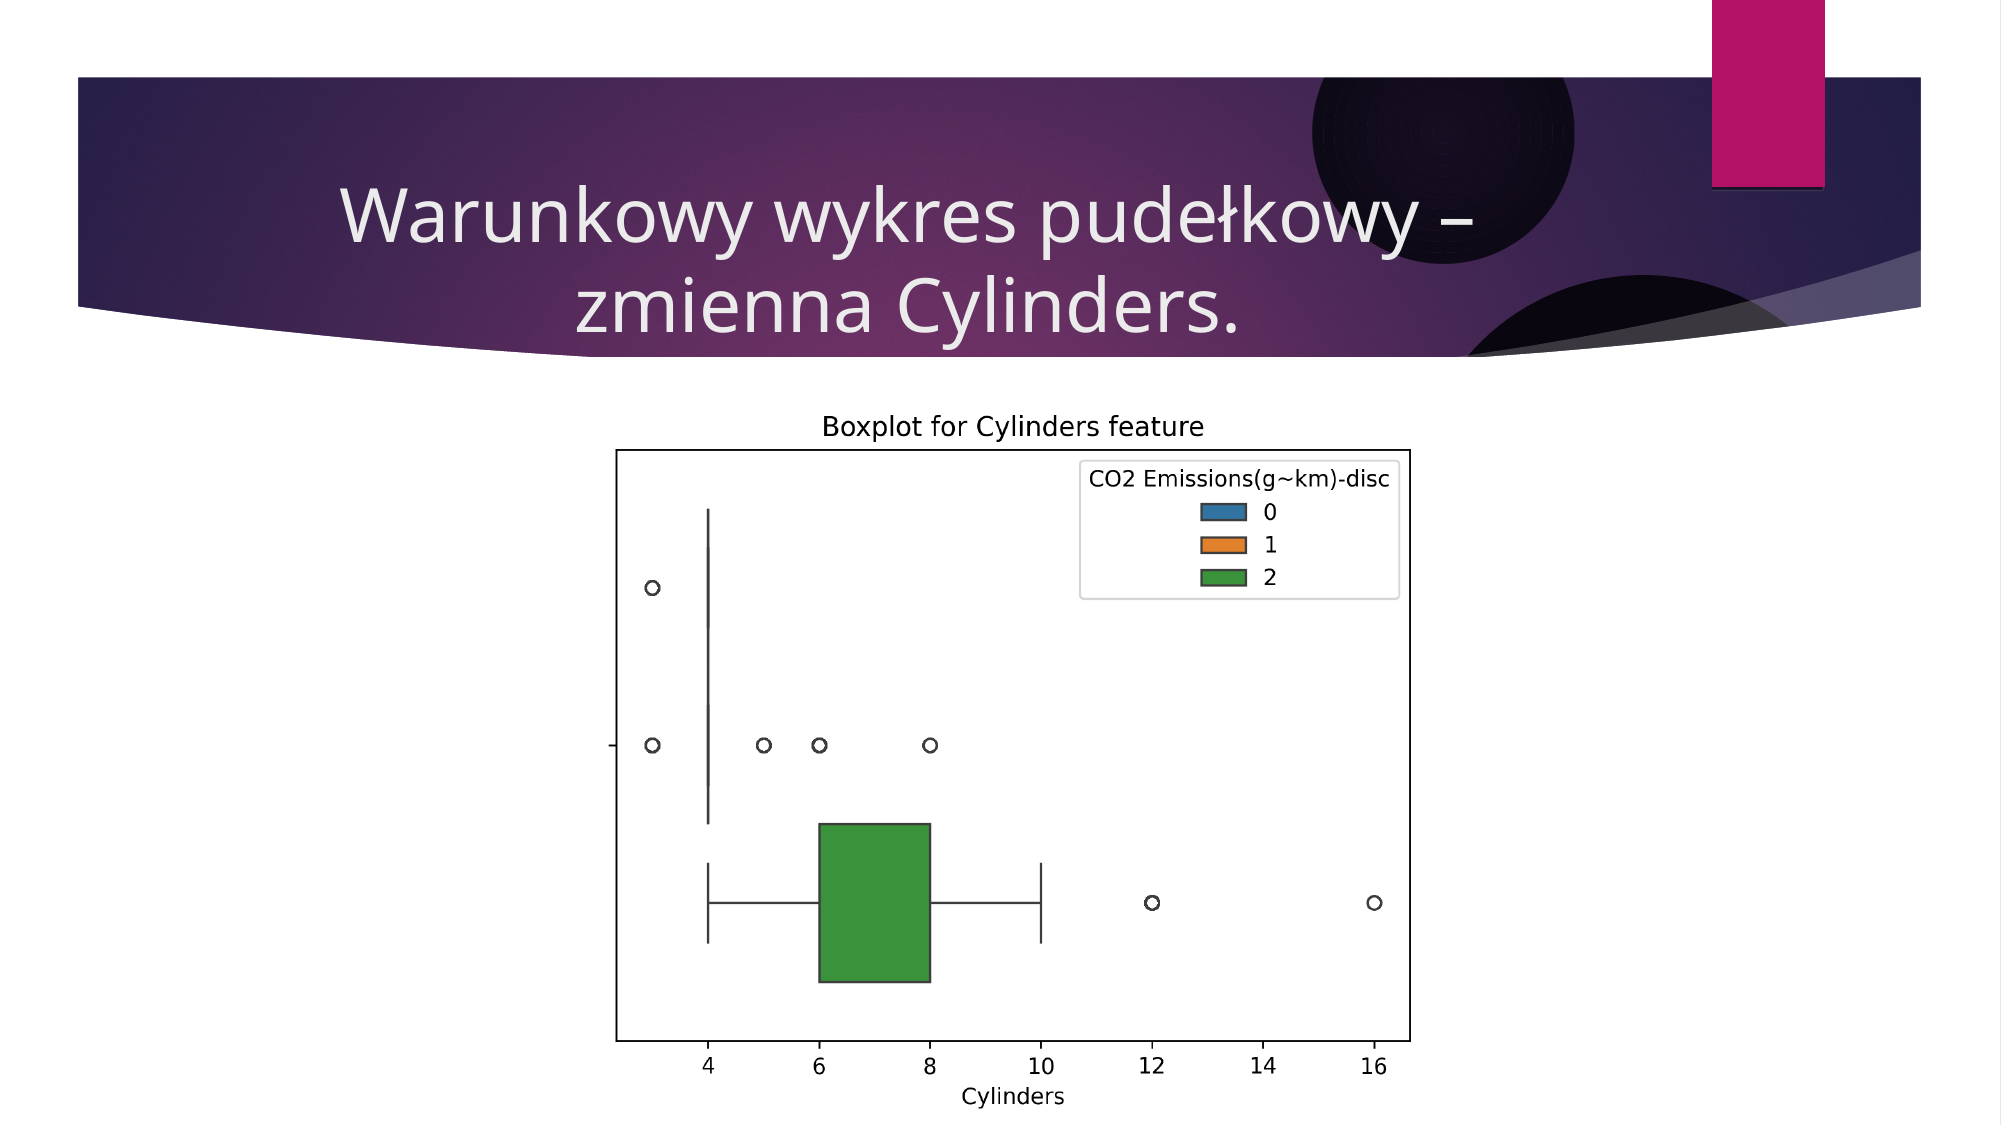

# Warunkowy wykres pudełkowy – zmienna Cylinders.